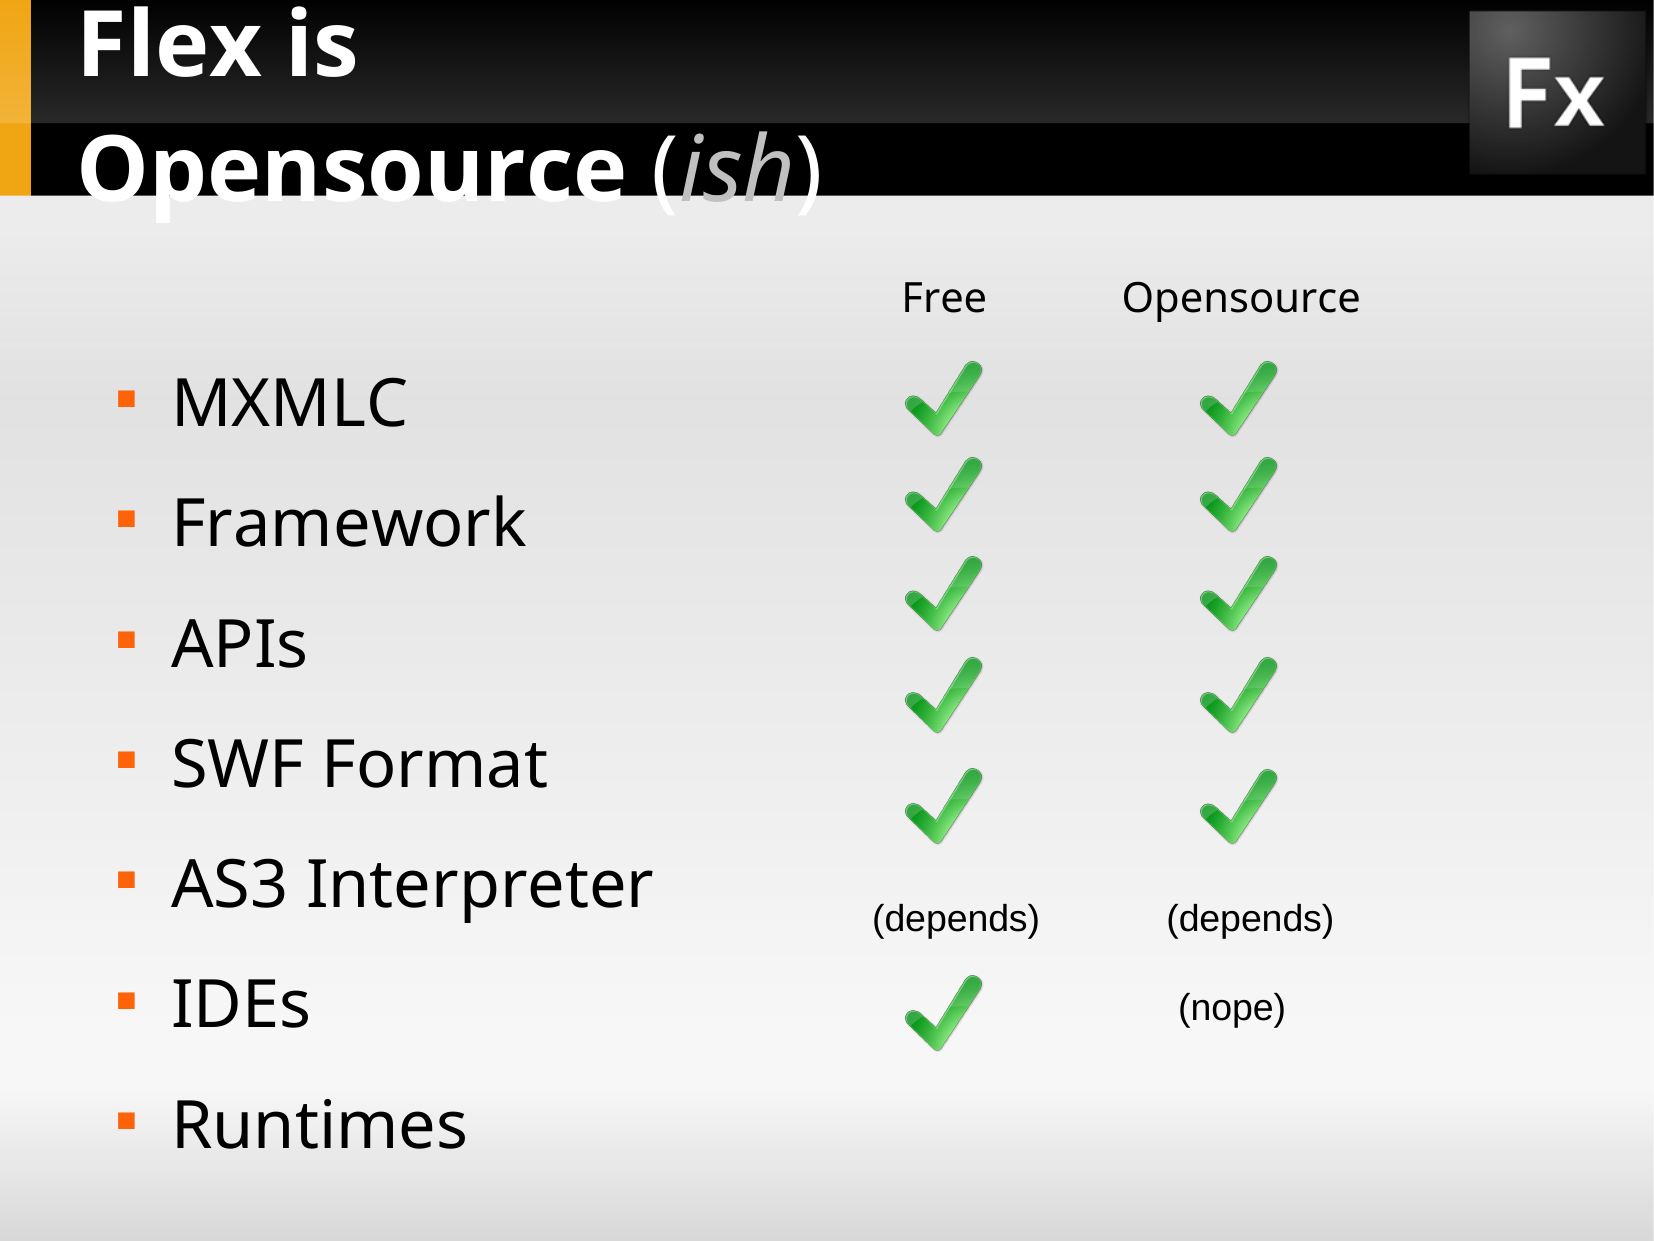

# Flex is Opensource (ish)
Free
Opensource
MXMLC
Framework
APIs
SWF Format
AS3 Interpreter
IDEs
Runtimes
(depends)
(depends)
(nope)